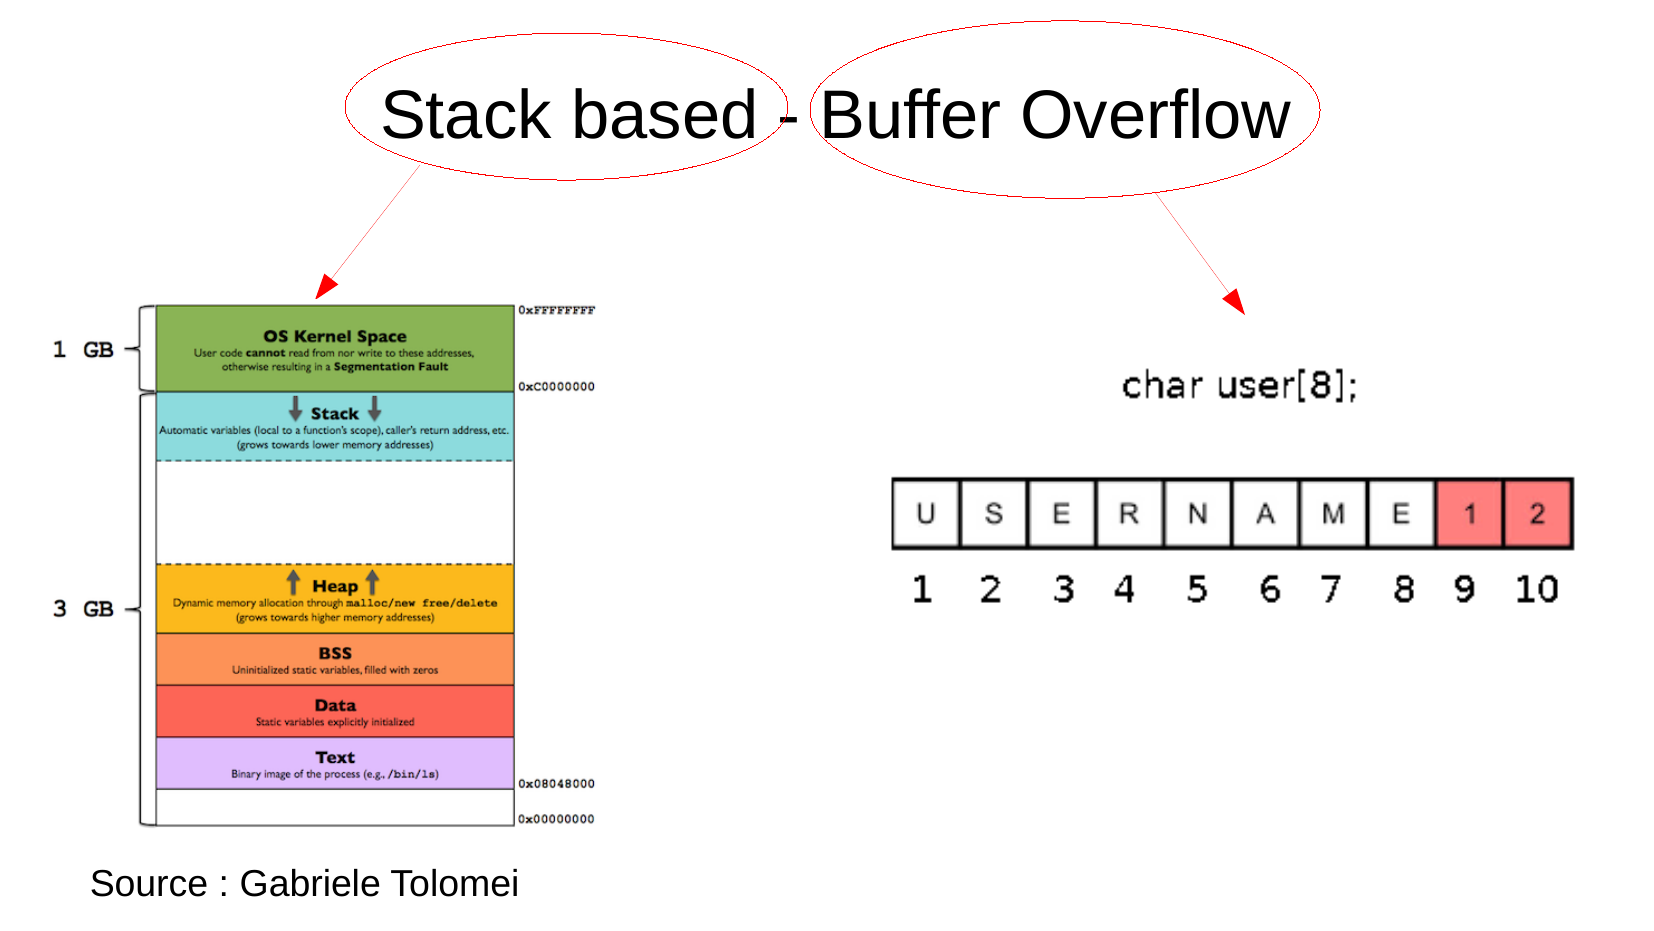

Source : Gabriele Tolomei
# Stack based - Buffer Overflow